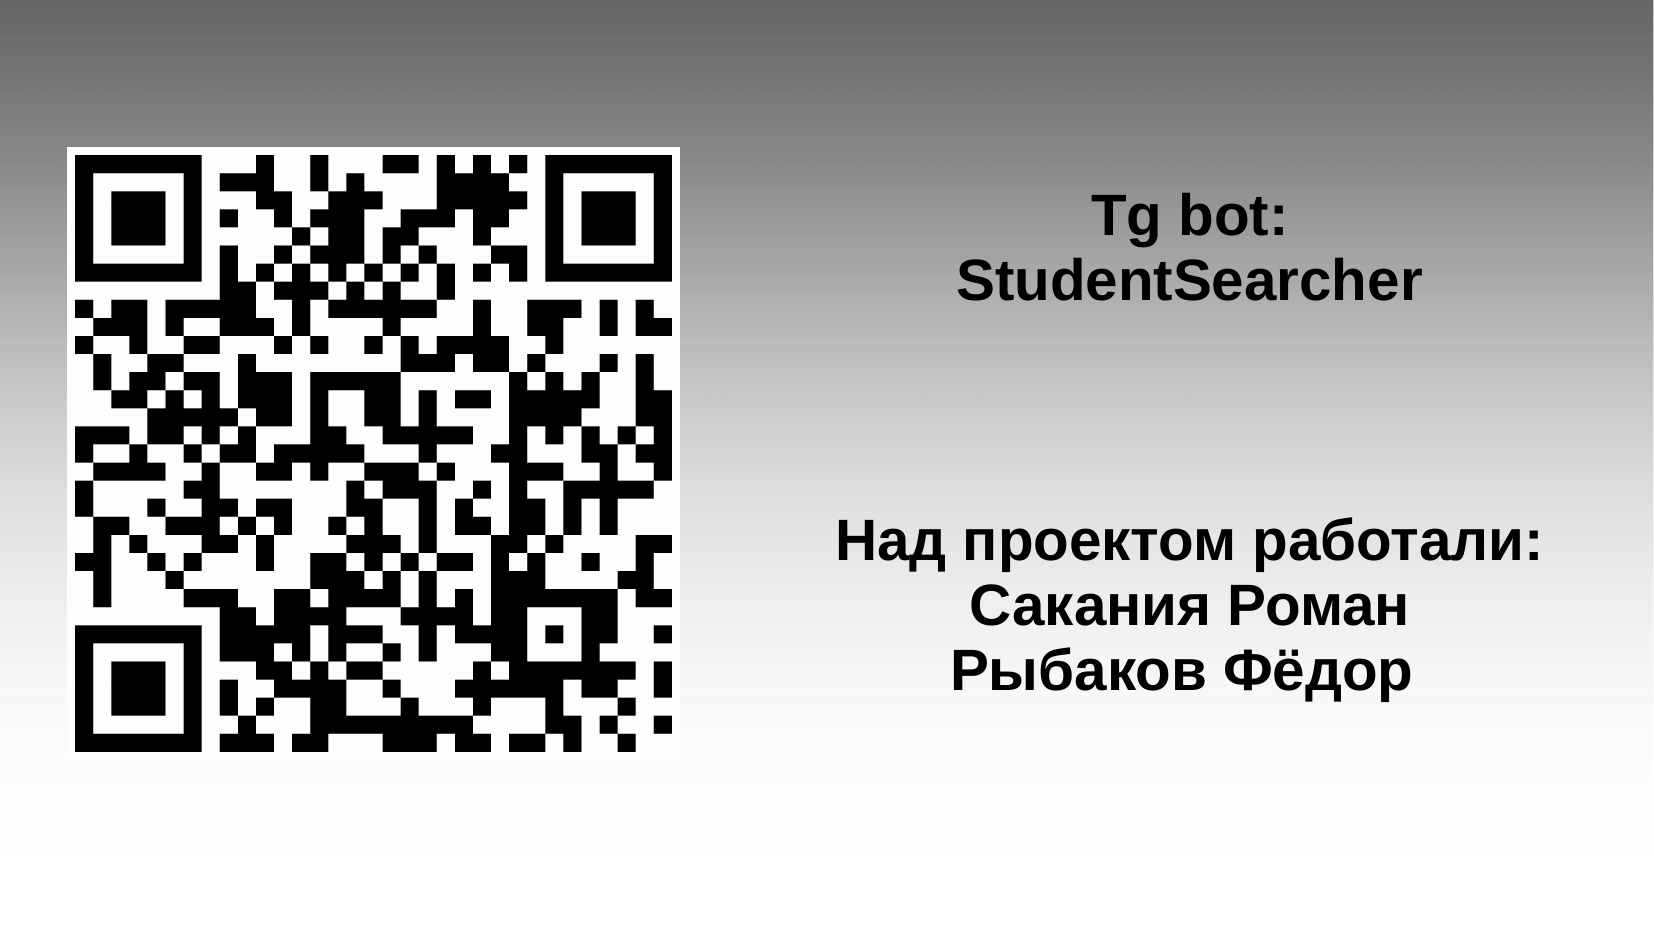

# Tg bot: StudentSearcher Над проектом работали: Сакания Роман Рыбаков Фёдор